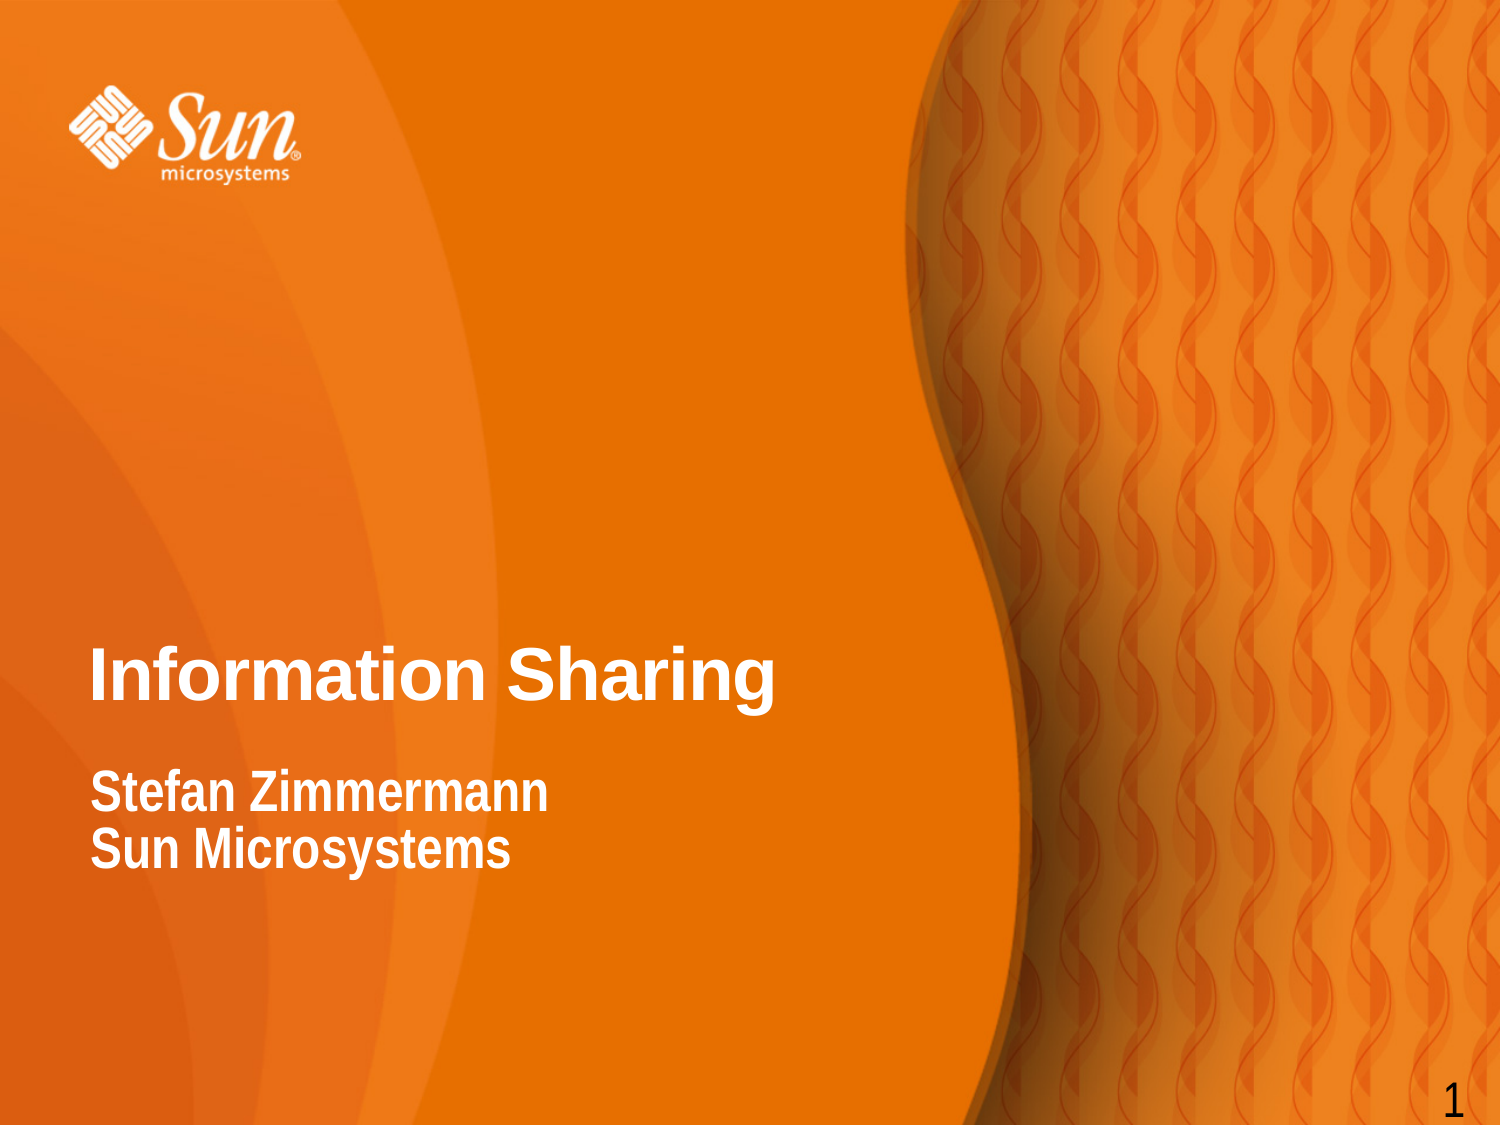

Information Sharing
# Stefan Zimmermann Sun Microsystems